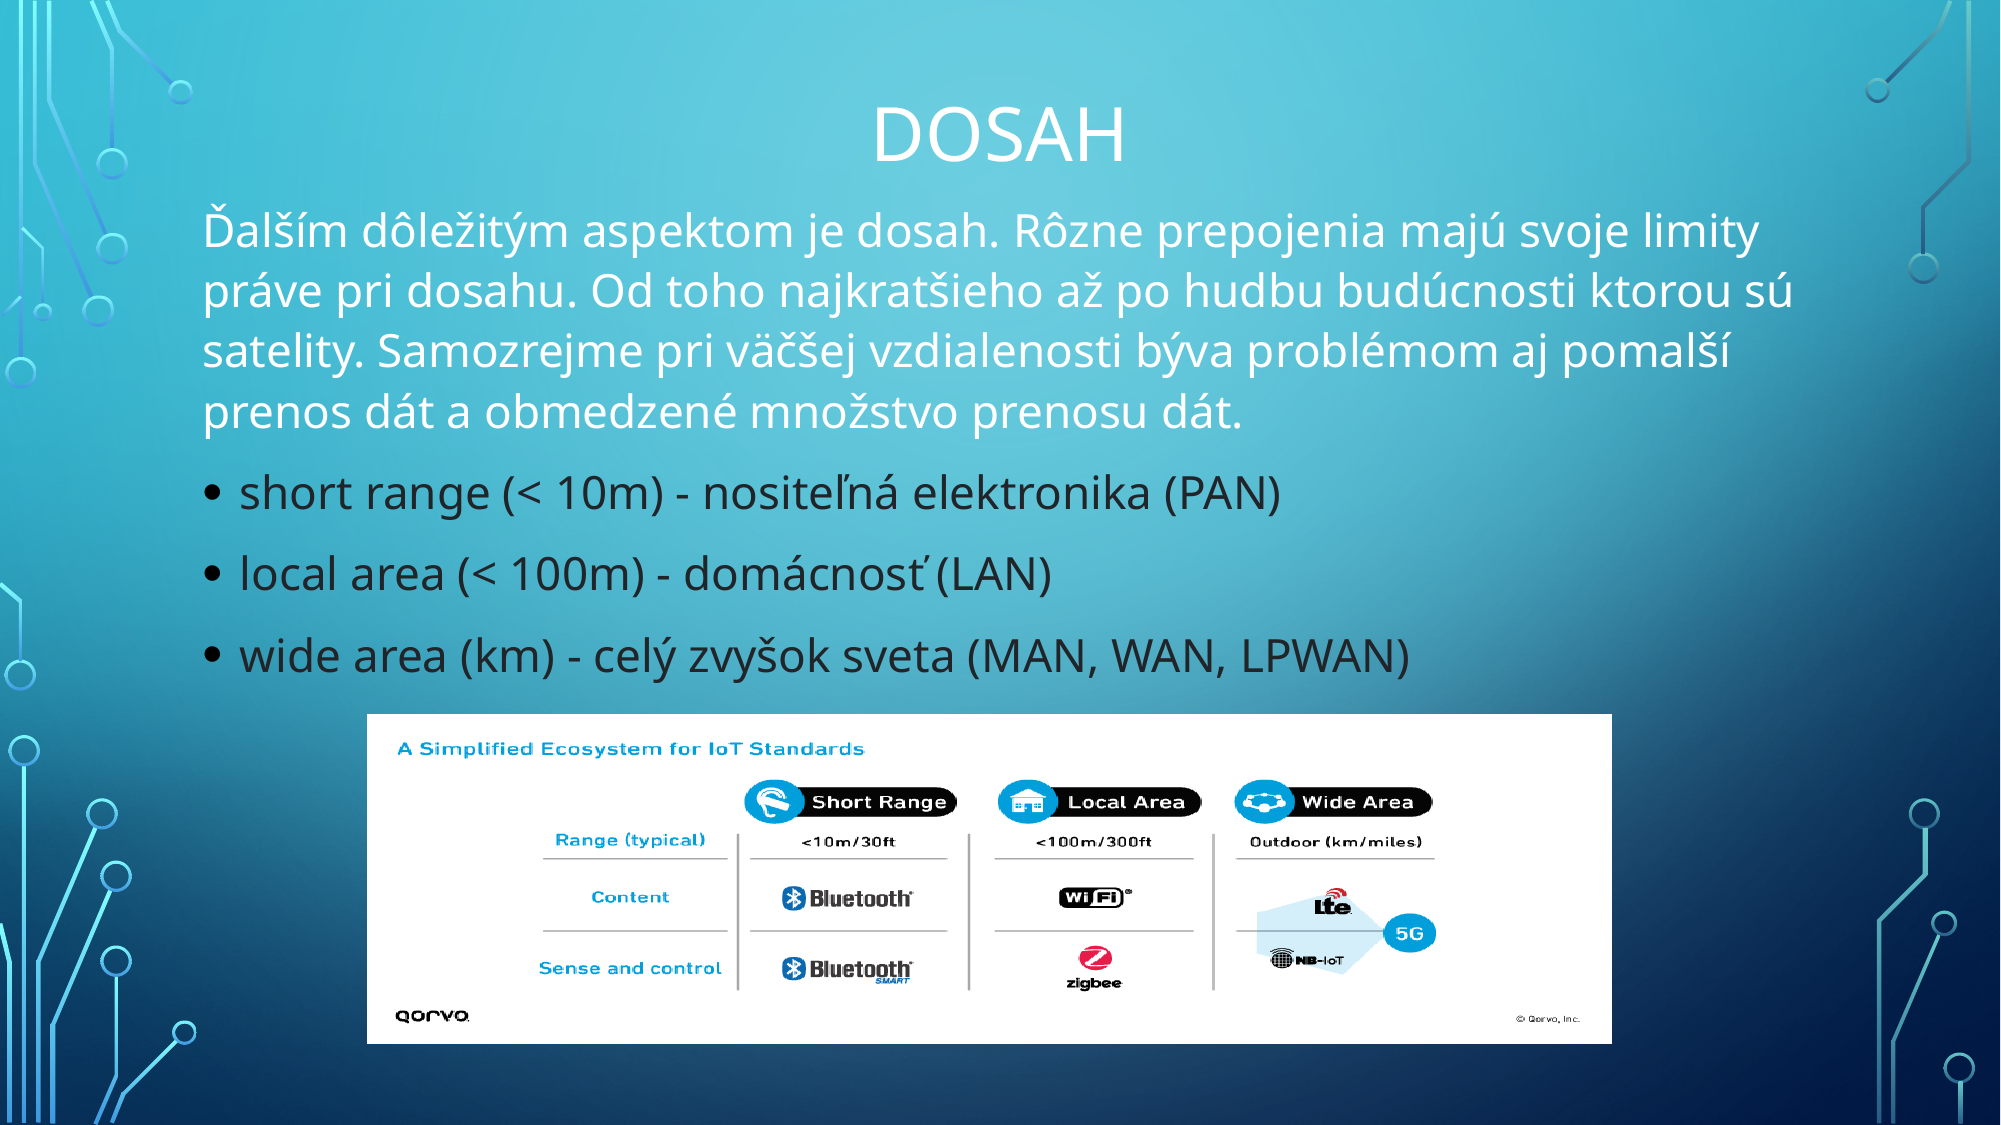

# Dosah
Ďalším dôležitým aspektom je dosah. Rôzne prepojenia majú svoje limity práve pri dosahu. Od toho najkratšieho až po hudbu budúcnosti ktorou sú satelity. Samozrejme pri väčšej vzdialenosti býva problémom aj pomalší prenos dát a obmedzené množstvo prenosu dát.
short range (< 10m) - nositeľná elektronika (PAN)
local area (< 100m) - domácnosť (LAN)
wide area (km) - celý zvyšok sveta (MAN, WAN, LPWAN)